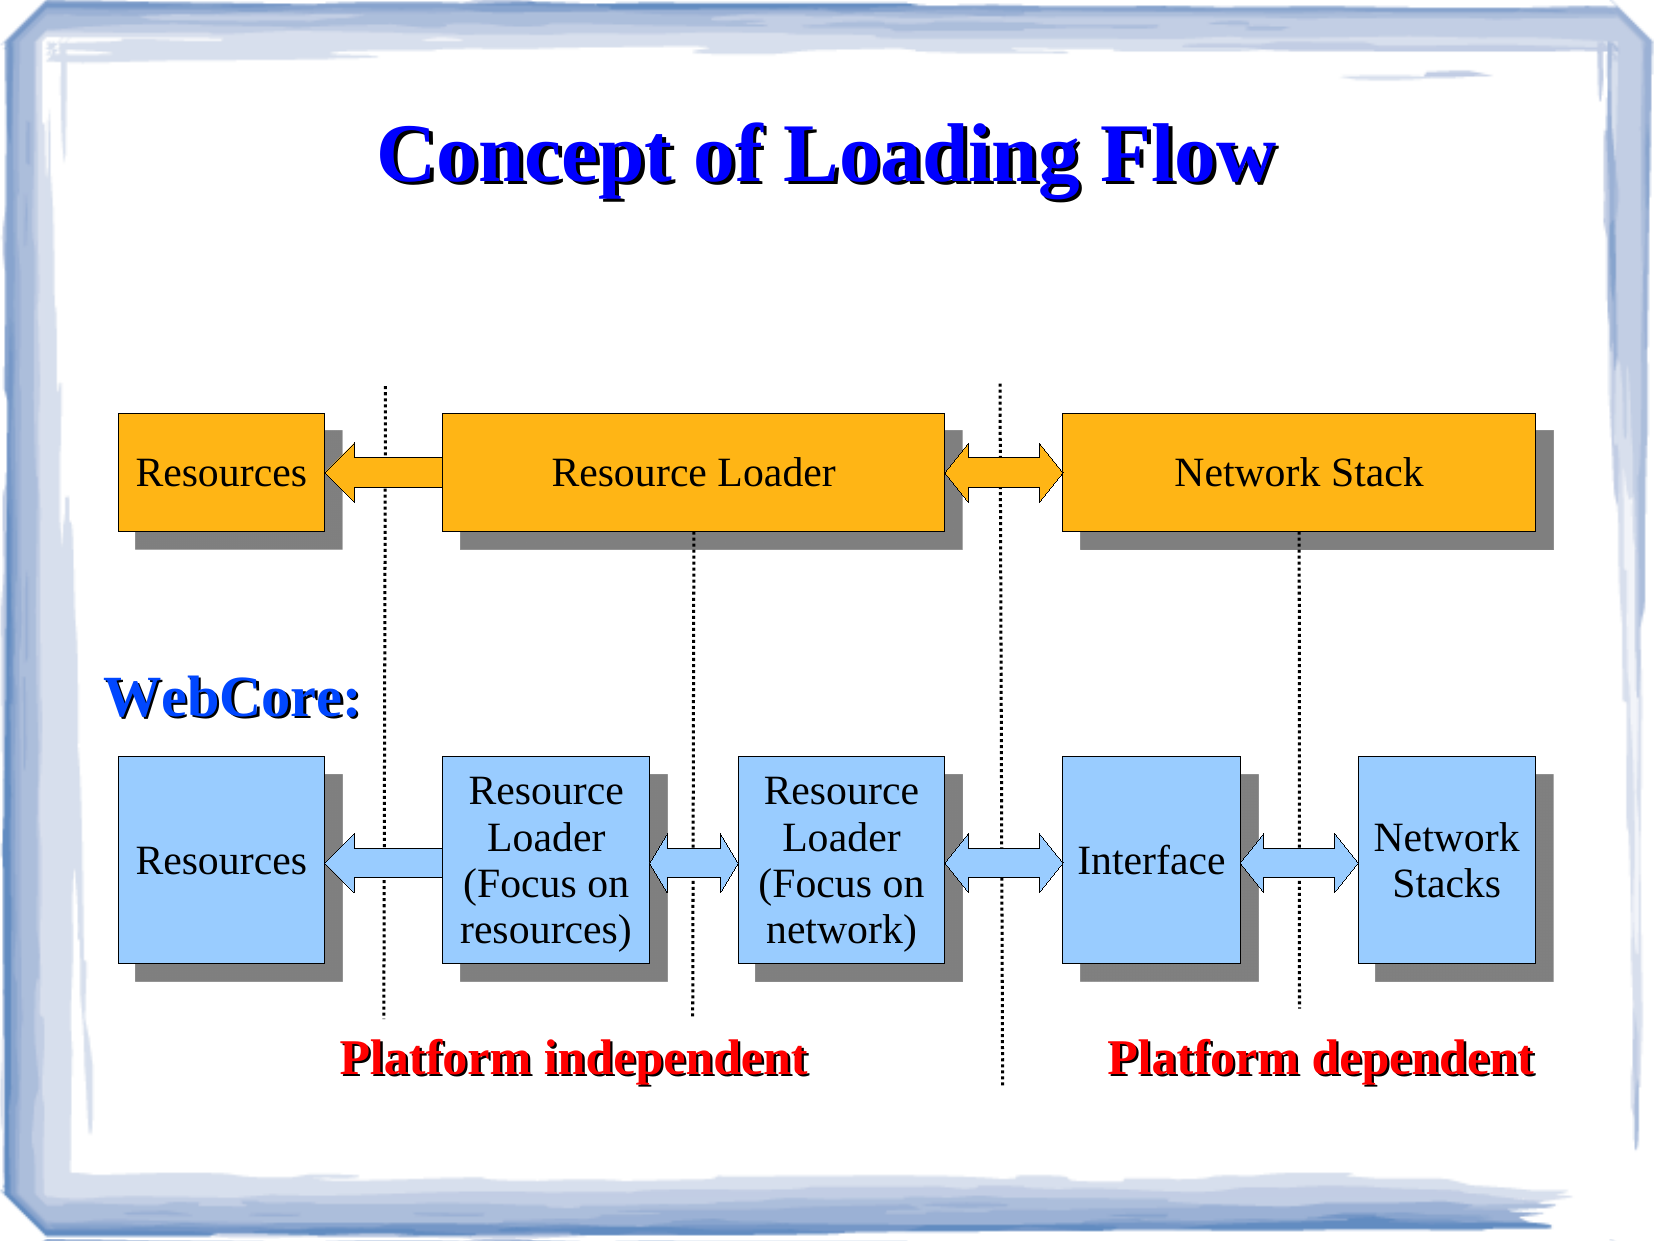

# Concept of Loading Flow
Resources
Resource Loader
Network Stack
WebCore:
Resources
Resource
Loader
(Focus on
resources)
Resource
Loader
(Focus on
network)
Interface
Network
Stacks
Platform independent
Platform dependent